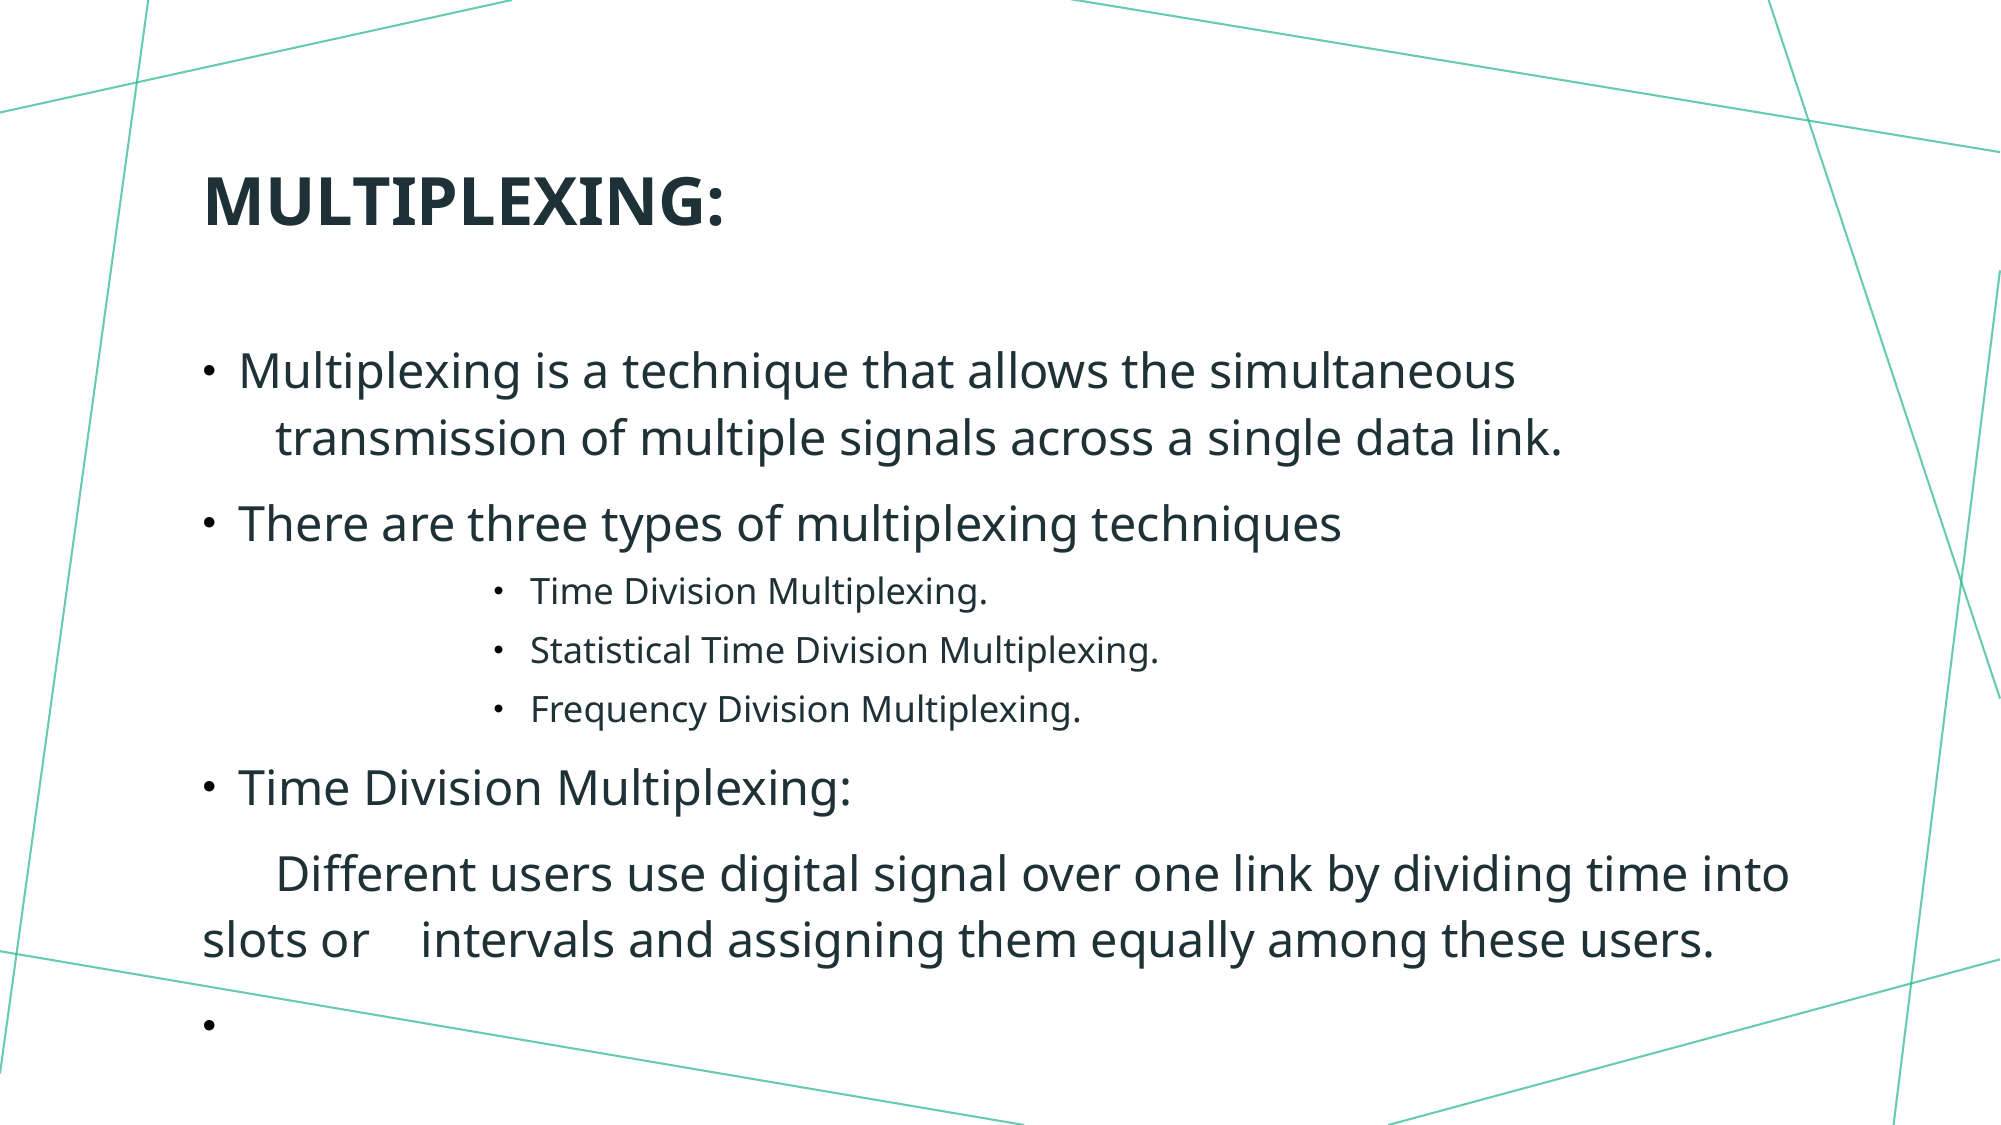

# Multiplexing:
Multiplexing is a technique that allows the simultaneous transmission of multiple signals across a single data link.
There are three types of multiplexing techniques
Time Division Multiplexing.
Statistical Time Division Multiplexing.
Frequency Division Multiplexing.
Time Division Multiplexing:
	Different users use digital signal over one link by dividing time into slots or 	intervals and assigning them equally among these users.